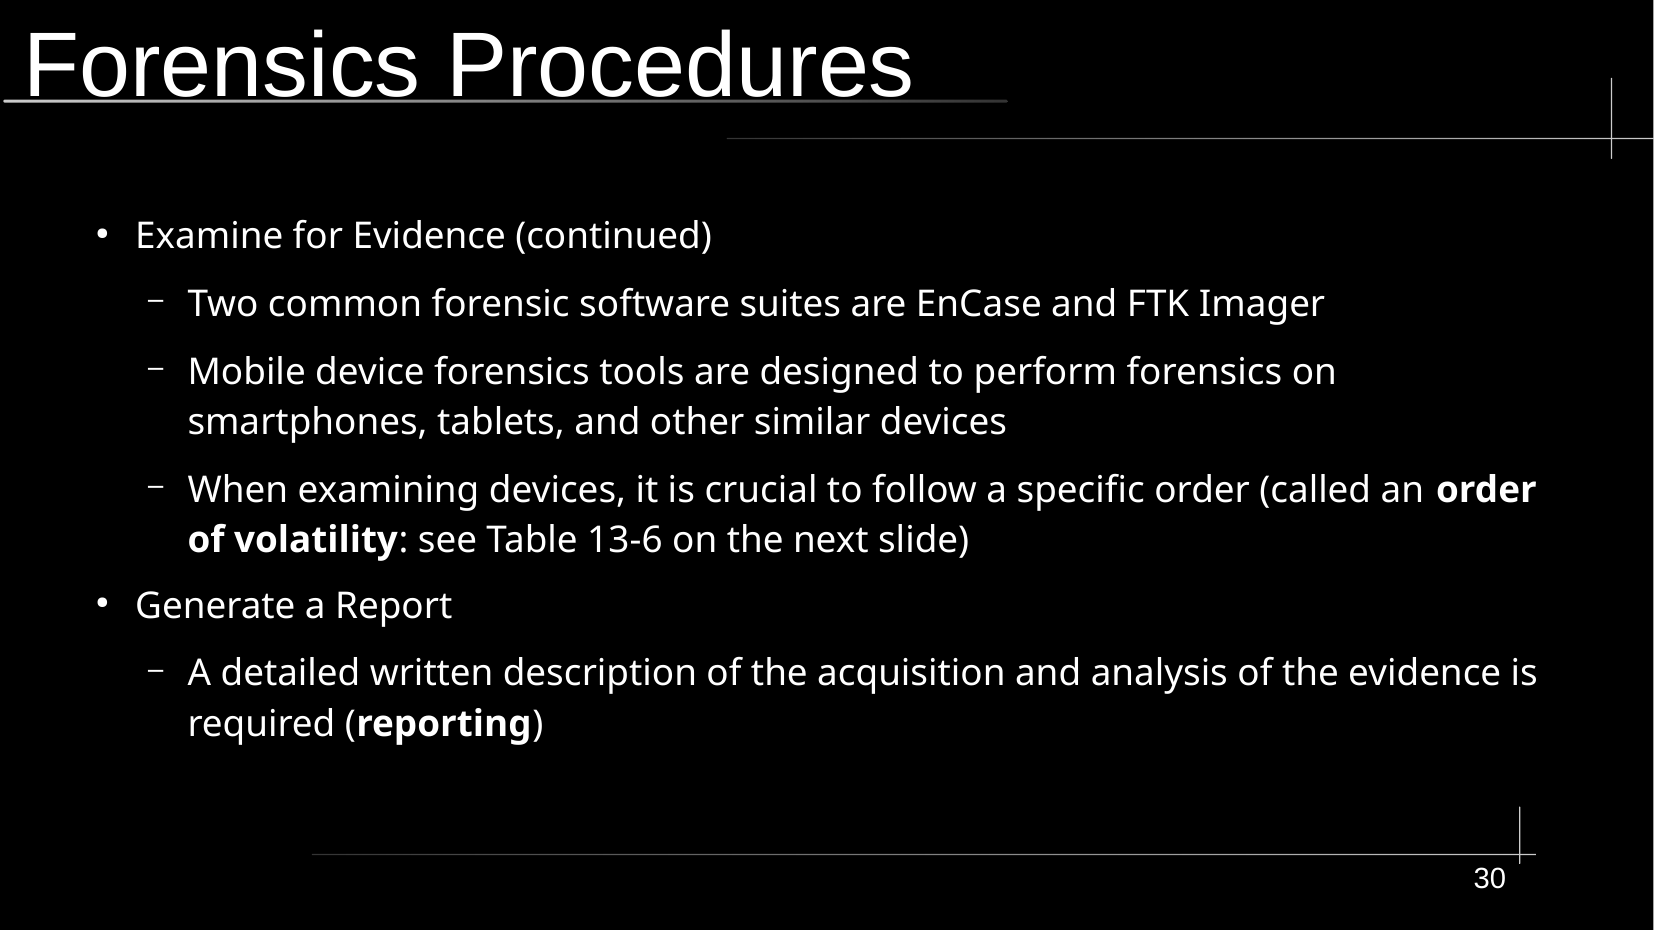

# Forensics Procedures
Examine for Evidence (continued)
Two common forensic software suites are EnCase and FTK Imager
Mobile device forensics tools are designed to perform forensics on smartphones, tablets, and other similar devices
When examining devices, it is crucial to follow a specific order (called an order of volatility: see Table 13-6 on the next slide)
Generate a Report
A detailed written description of the acquisition and analysis of the evidence is required (reporting)
30